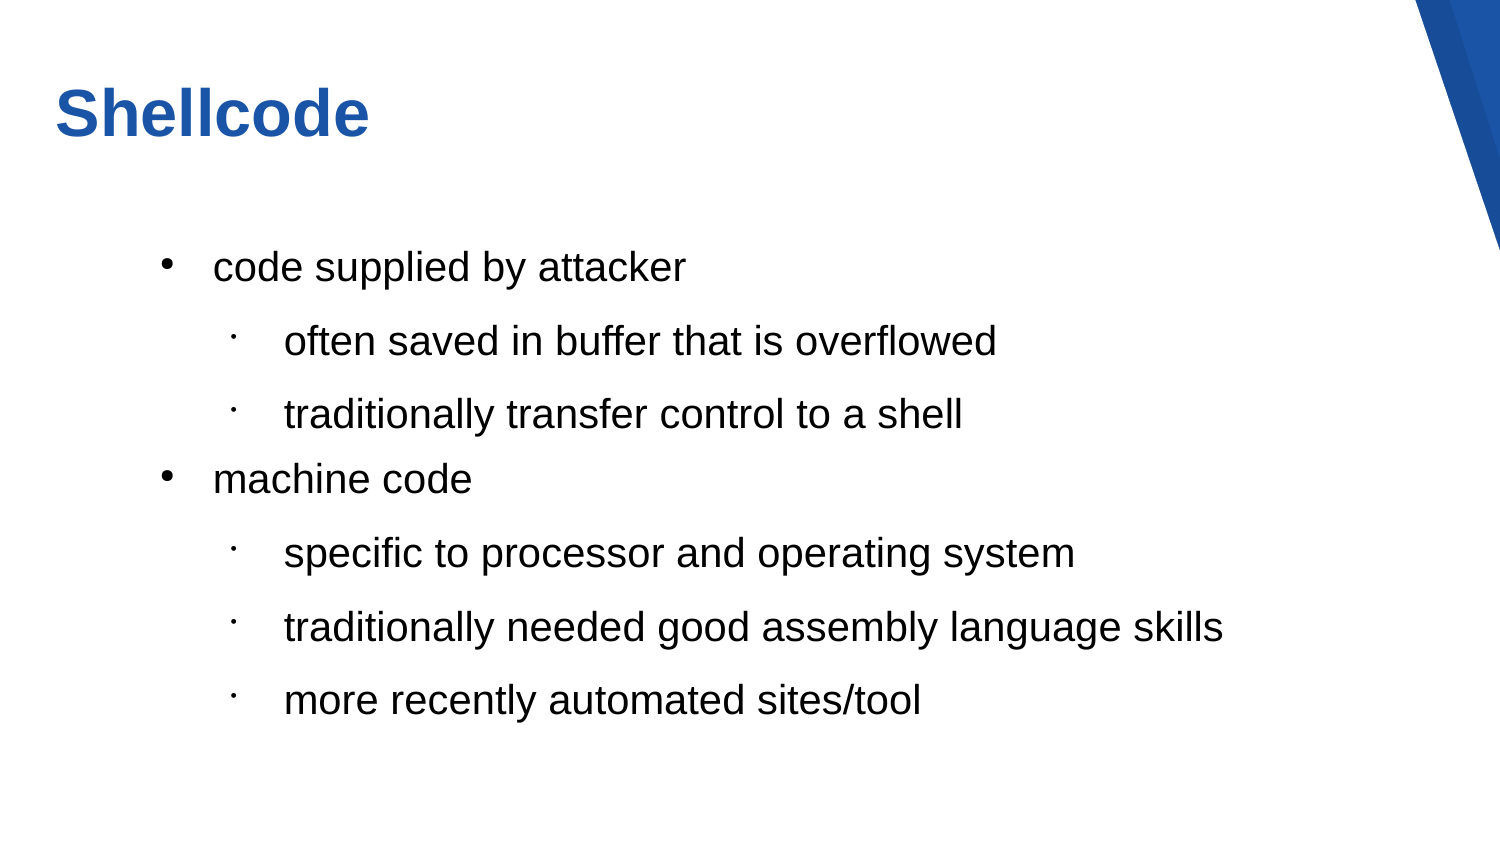

Shellcode
# code supplied by attacker
often saved in buffer that is overflowed
traditionally transfer control to a shell
machine code
specific to processor and operating system
traditionally needed good assembly language skills
more recently automated sites/tool